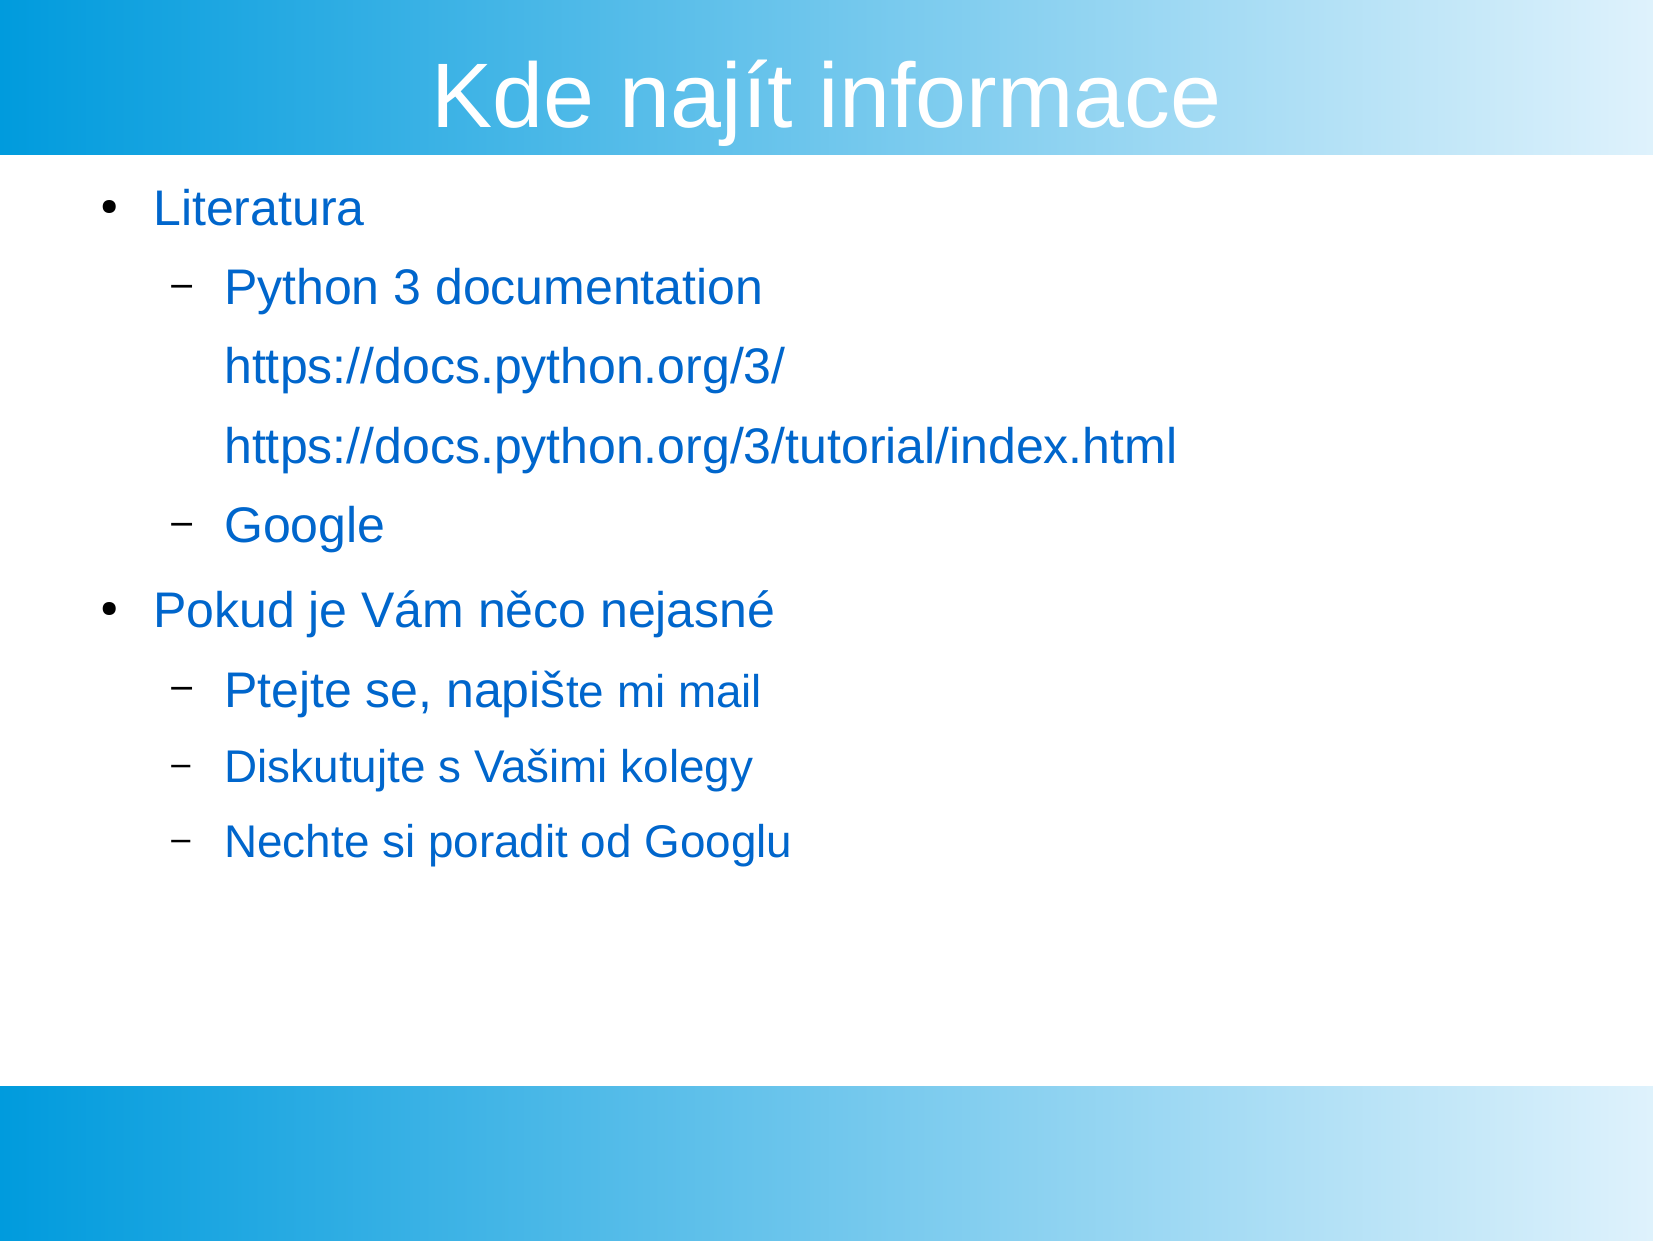

# Kde najít informace
Literatura
Python 3 documentation
https://docs.python.org/3/
https://docs.python.org/3/tutorial/index.html
Google
Pokud je Vám něco nejasné
Ptejte se, napište mi mail
Diskutujte s Vašimi kolegy
Nechte si poradit od Googlu